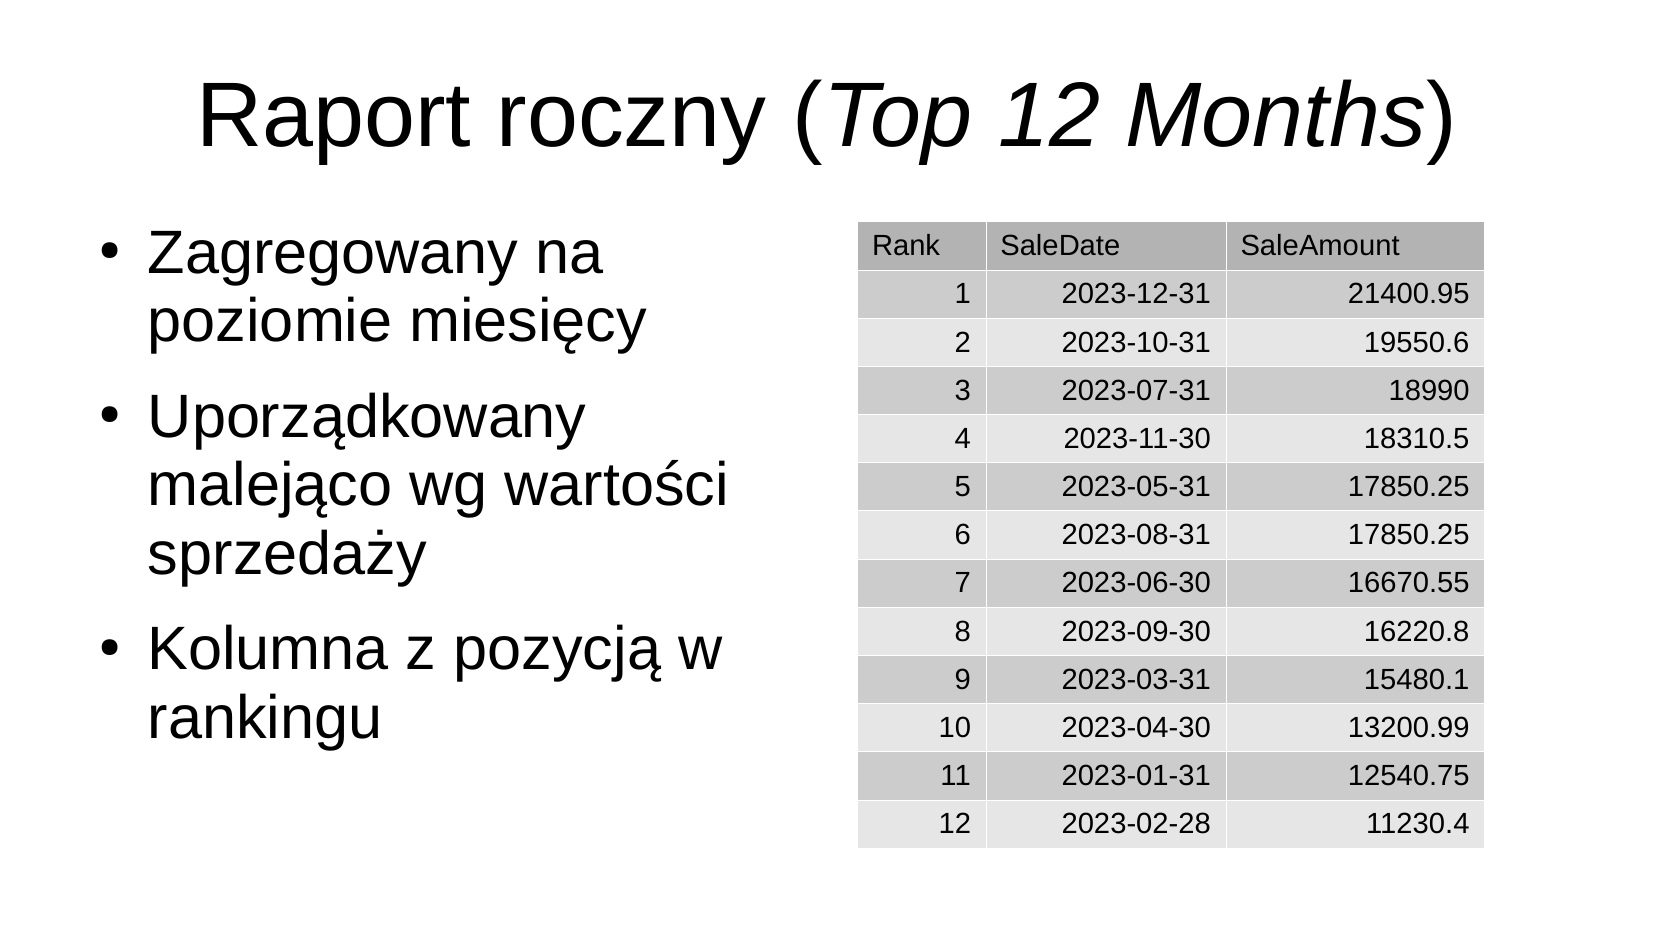

# Raport roczny (Top 12 Months)
Zagregowany na poziomie miesięcy
Uporządkowany malejąco wg wartości sprzedaży
Kolumna z pozycją w rankingu
| Rank | SaleDate | SaleAmount |
| --- | --- | --- |
| 1 | 2023-12-31 | 21400.95 |
| 2 | 2023-10-31 | 19550.6 |
| 3 | 2023-07-31 | 18990 |
| 4 | 2023-11-30 | 18310.5 |
| 5 | 2023-05-31 | 17850.25 |
| 6 | 2023-08-31 | 17850.25 |
| 7 | 2023-06-30 | 16670.55 |
| 8 | 2023-09-30 | 16220.8 |
| 9 | 2023-03-31 | 15480.1 |
| 10 | 2023-04-30 | 13200.99 |
| 11 | 2023-01-31 | 12540.75 |
| 12 | 2023-02-28 | 11230.4 |